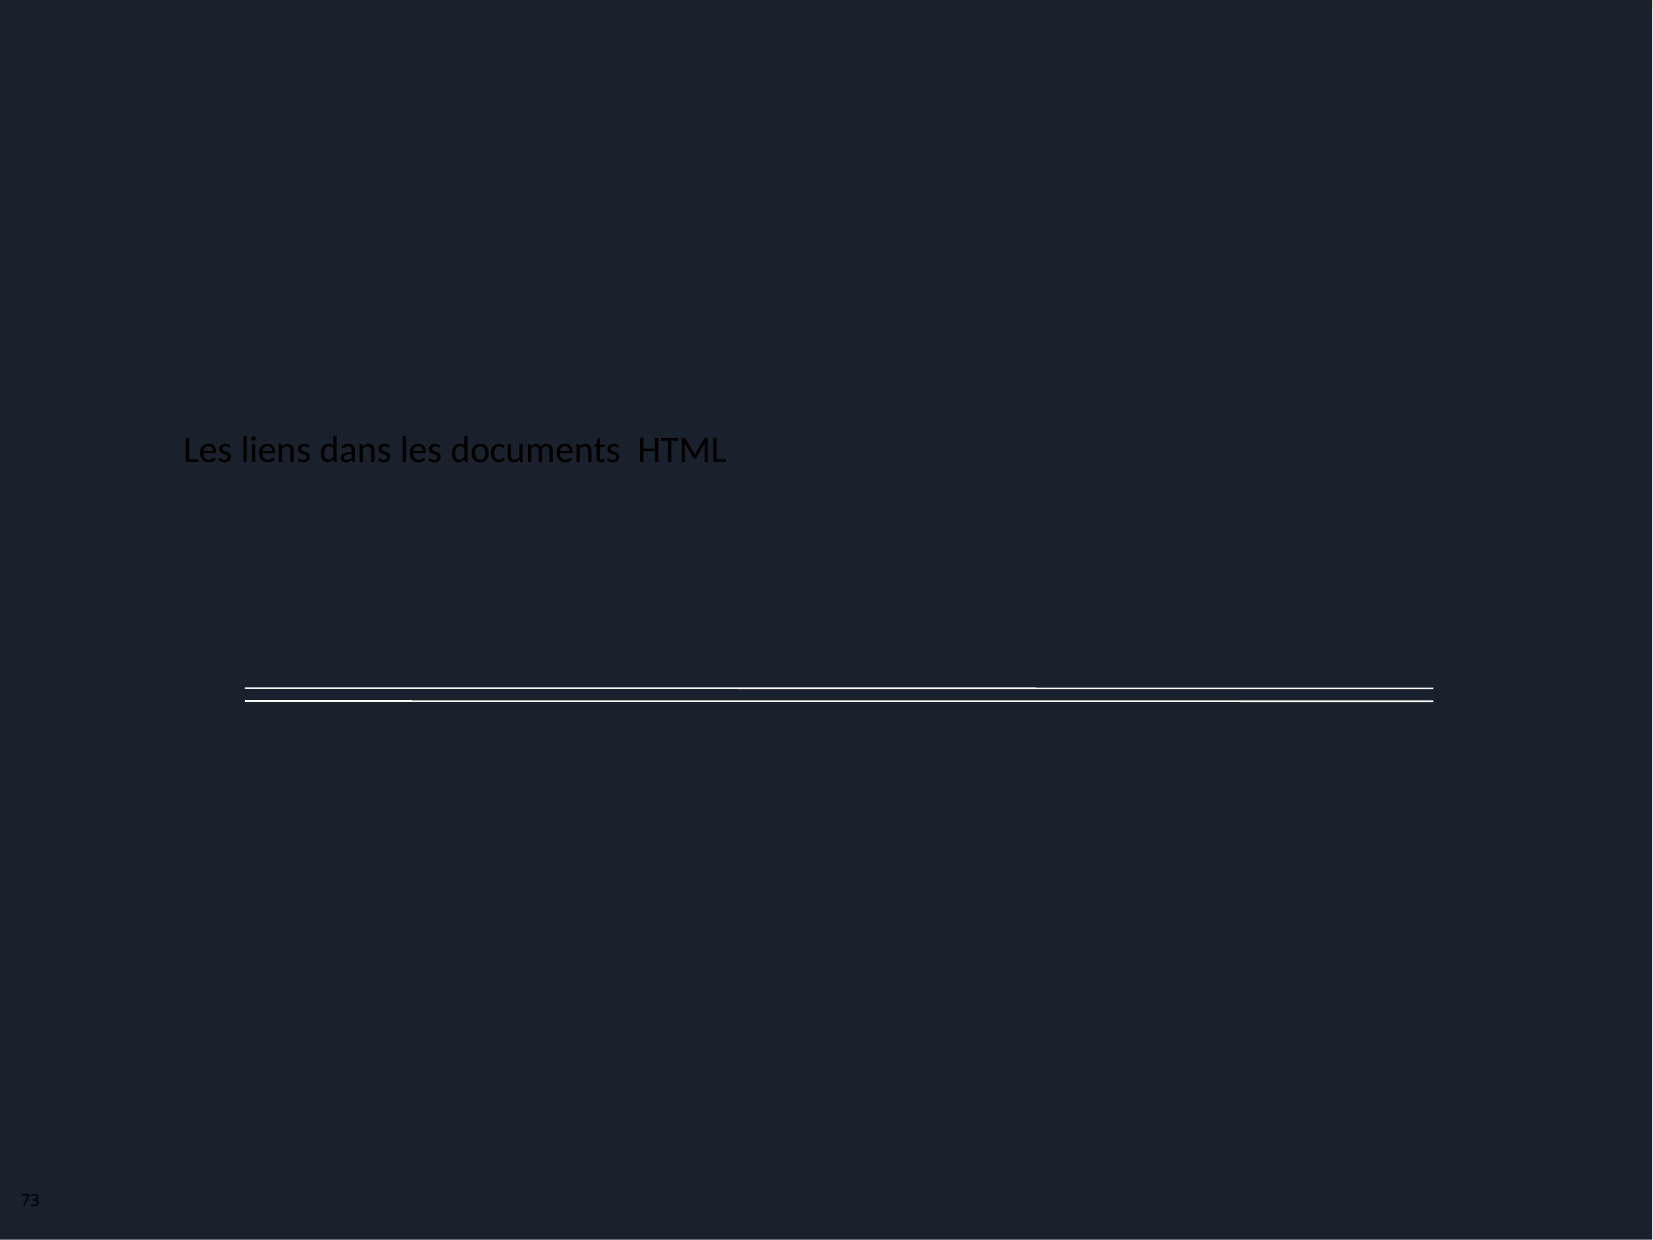

# Les liens dans les documents HTML